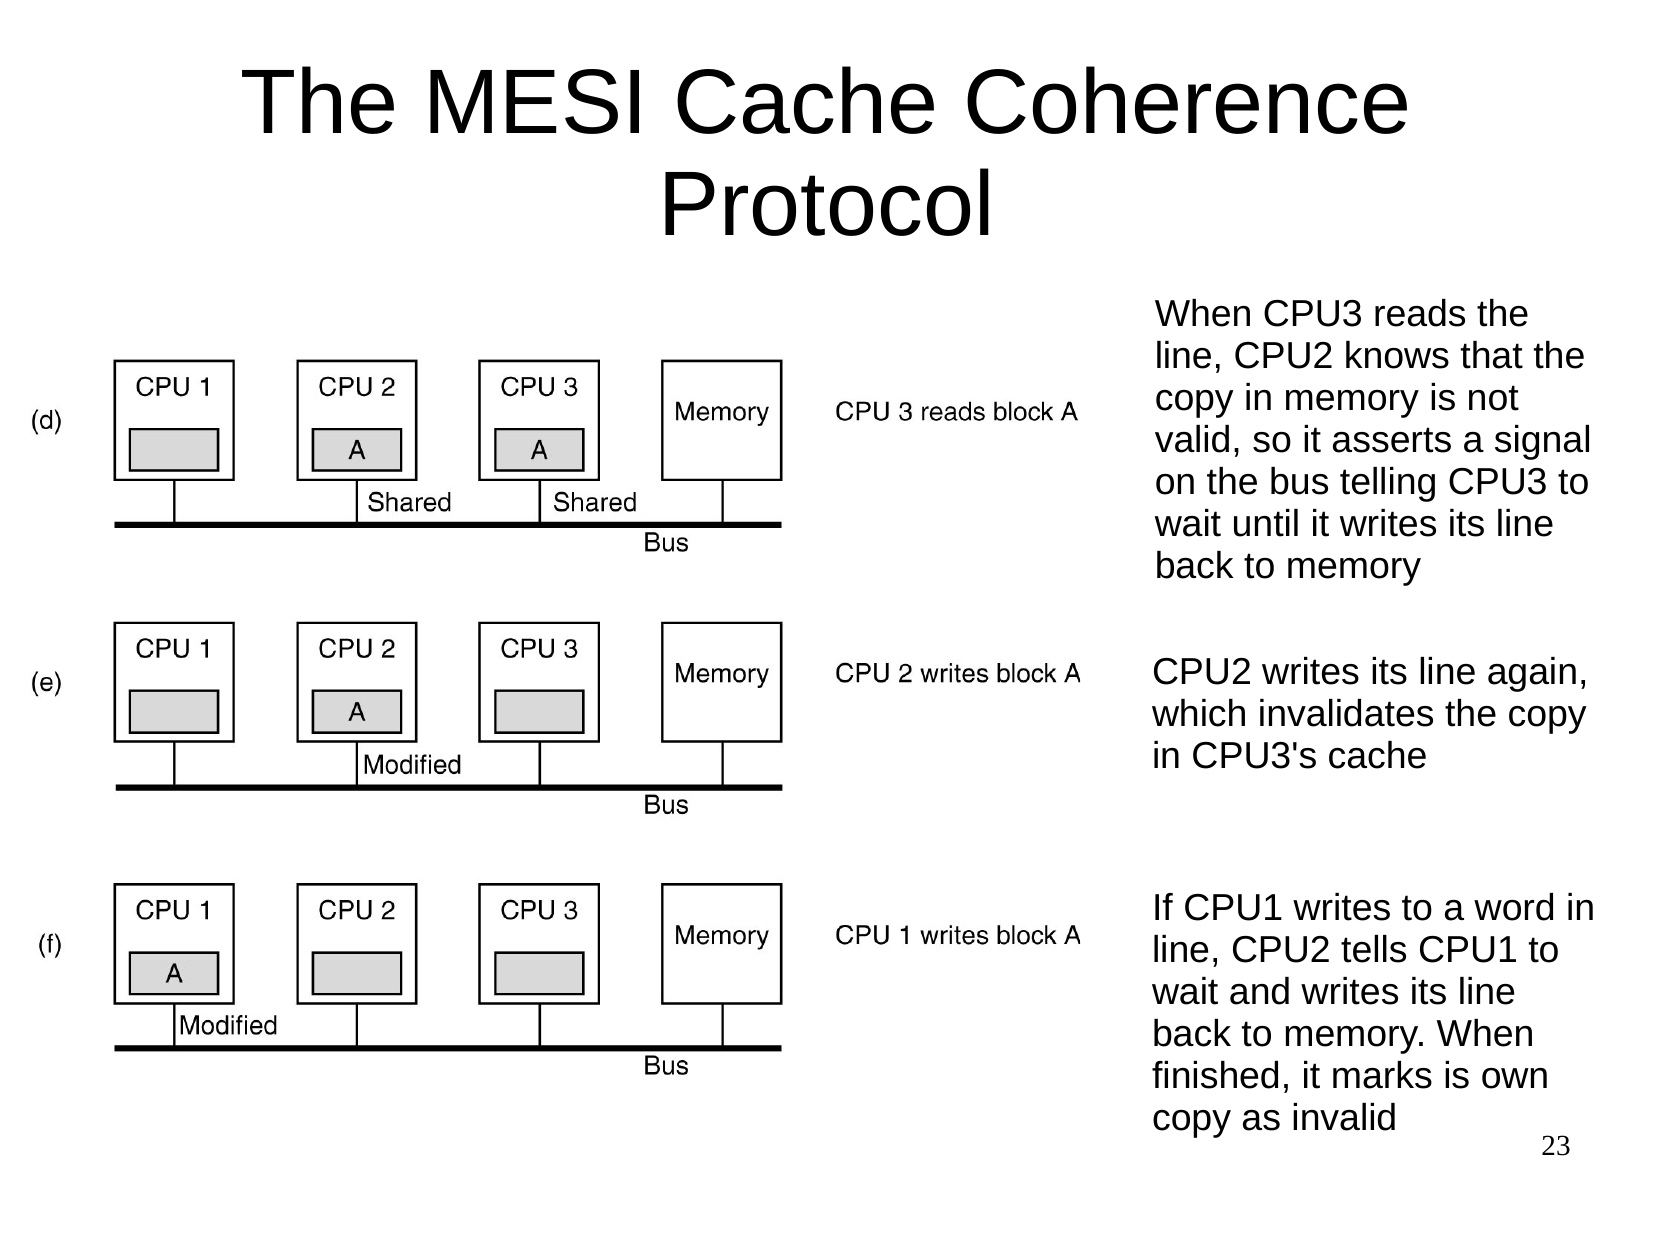

# The MESI Cache Coherence Protocol
When CPU3 reads the line, CPU2 knows that the copy in memory is not valid, so it asserts a signal on the bus telling CPU3 to wait until it writes its line back to memory
CPU2 writes its line again, which invalidates the copy in CPU3's cache
If CPU1 writes to a word in line, CPU2 tells CPU1 to wait and writes its line back to memory. When finished, it marks is own copy as invalid
23